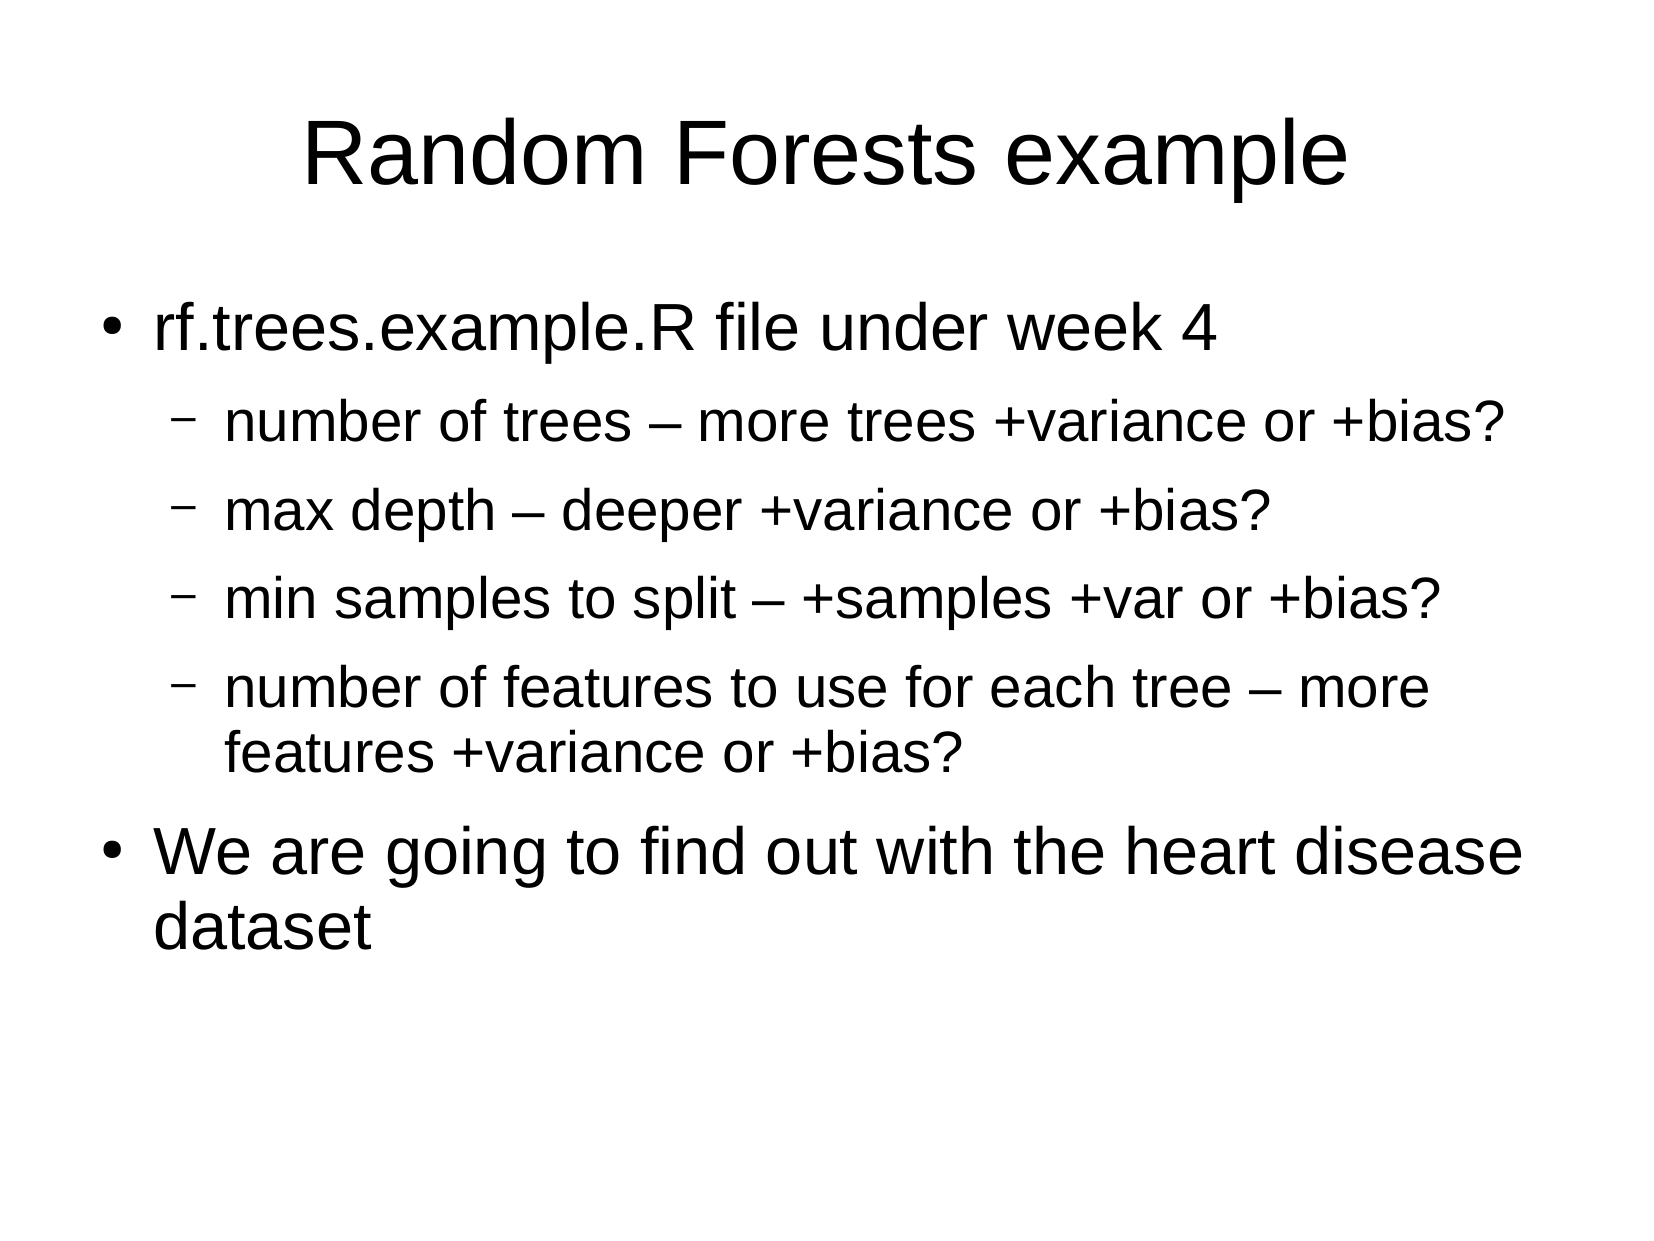

# Random Forests example
rf.trees.example.R file under week 4
number of trees – more trees +variance or +bias?
max depth – deeper +variance or +bias?
min samples to split – +samples +var or +bias?
number of features to use for each tree – more features +variance or +bias?
We are going to find out with the heart disease dataset